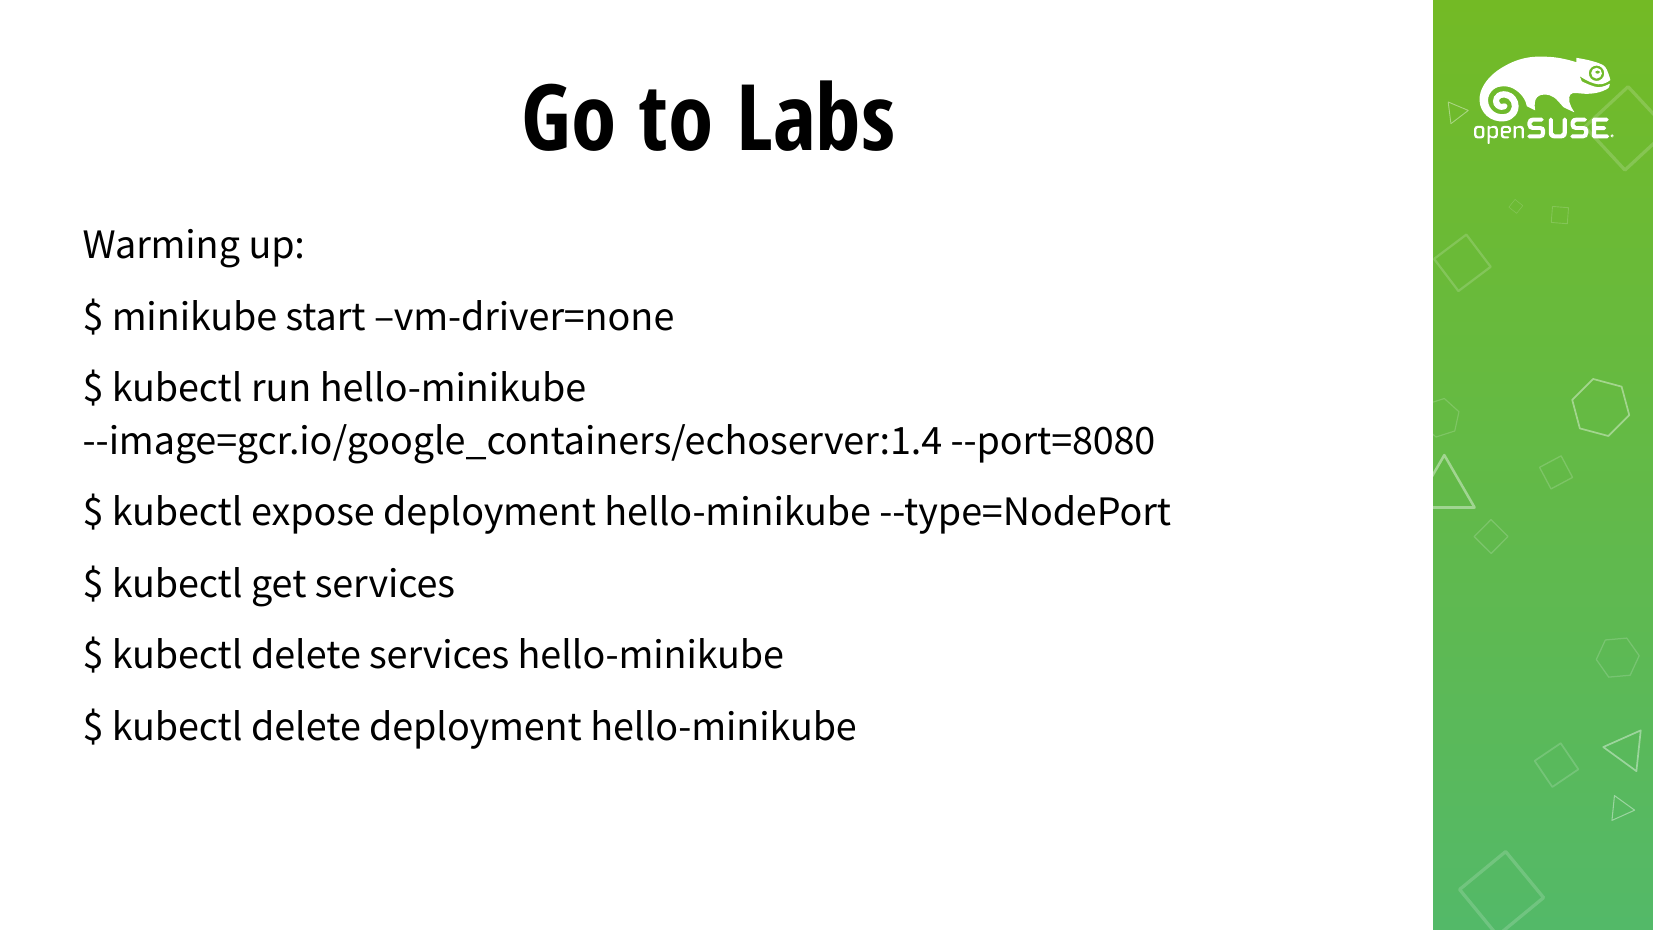

# Go to Labs
Warming up:
$ minikube start –vm-driver=none
$ kubectl run hello-minikube --image=gcr.io/google_containers/echoserver:1.4 --port=8080
$ kubectl expose deployment hello-minikube --type=NodePort
$ kubectl get services
$ kubectl delete services hello-minikube
$ kubectl delete deployment hello-minikube